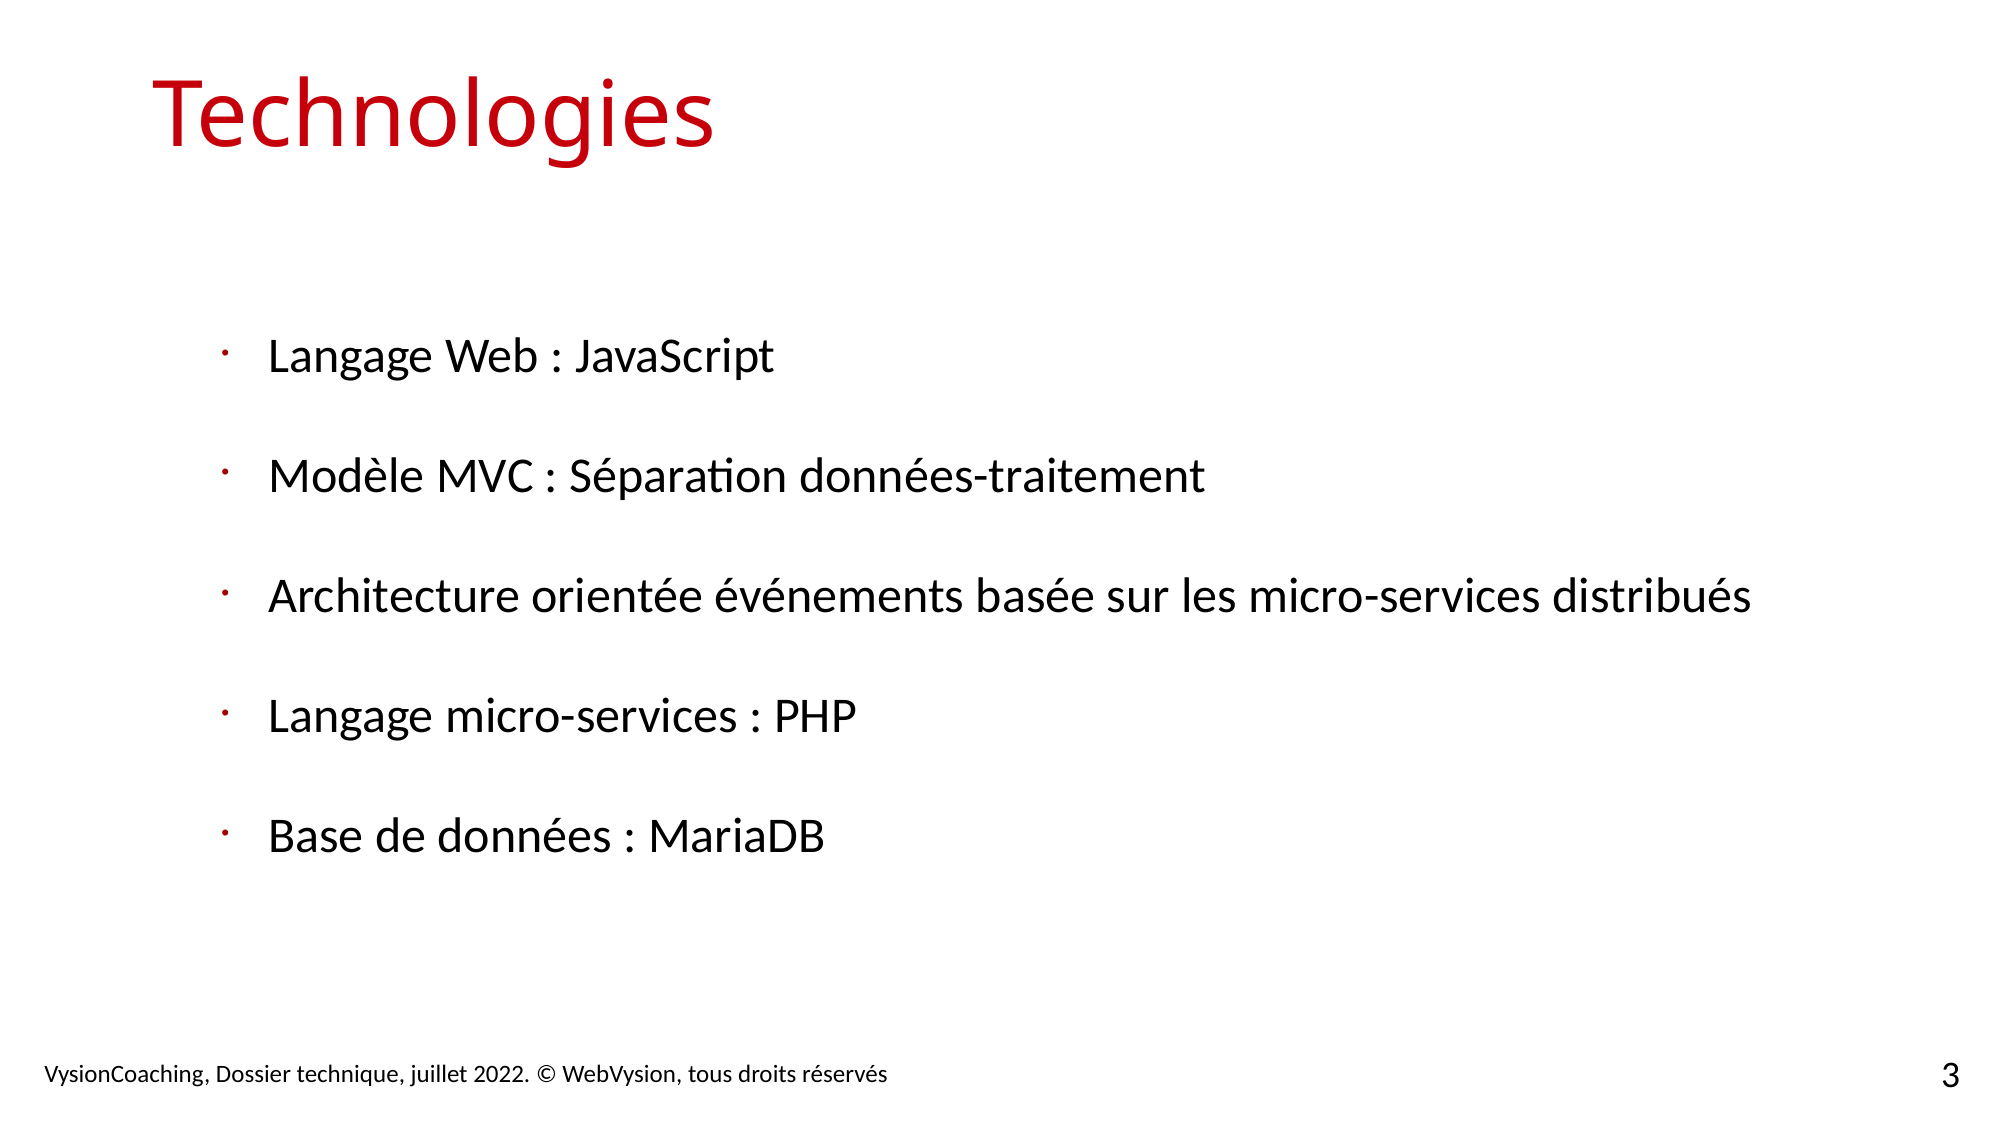

# Technologies
Langage Web : JavaScript
Modèle MVC : Séparation données-traitement
Architecture orientée événements basée sur les micro-services distribués
Langage micro-services : PHP
Base de données : MariaDB
VysionCoaching, Dossier technique, juillet 2022. © WebVysion, tous droits réservés